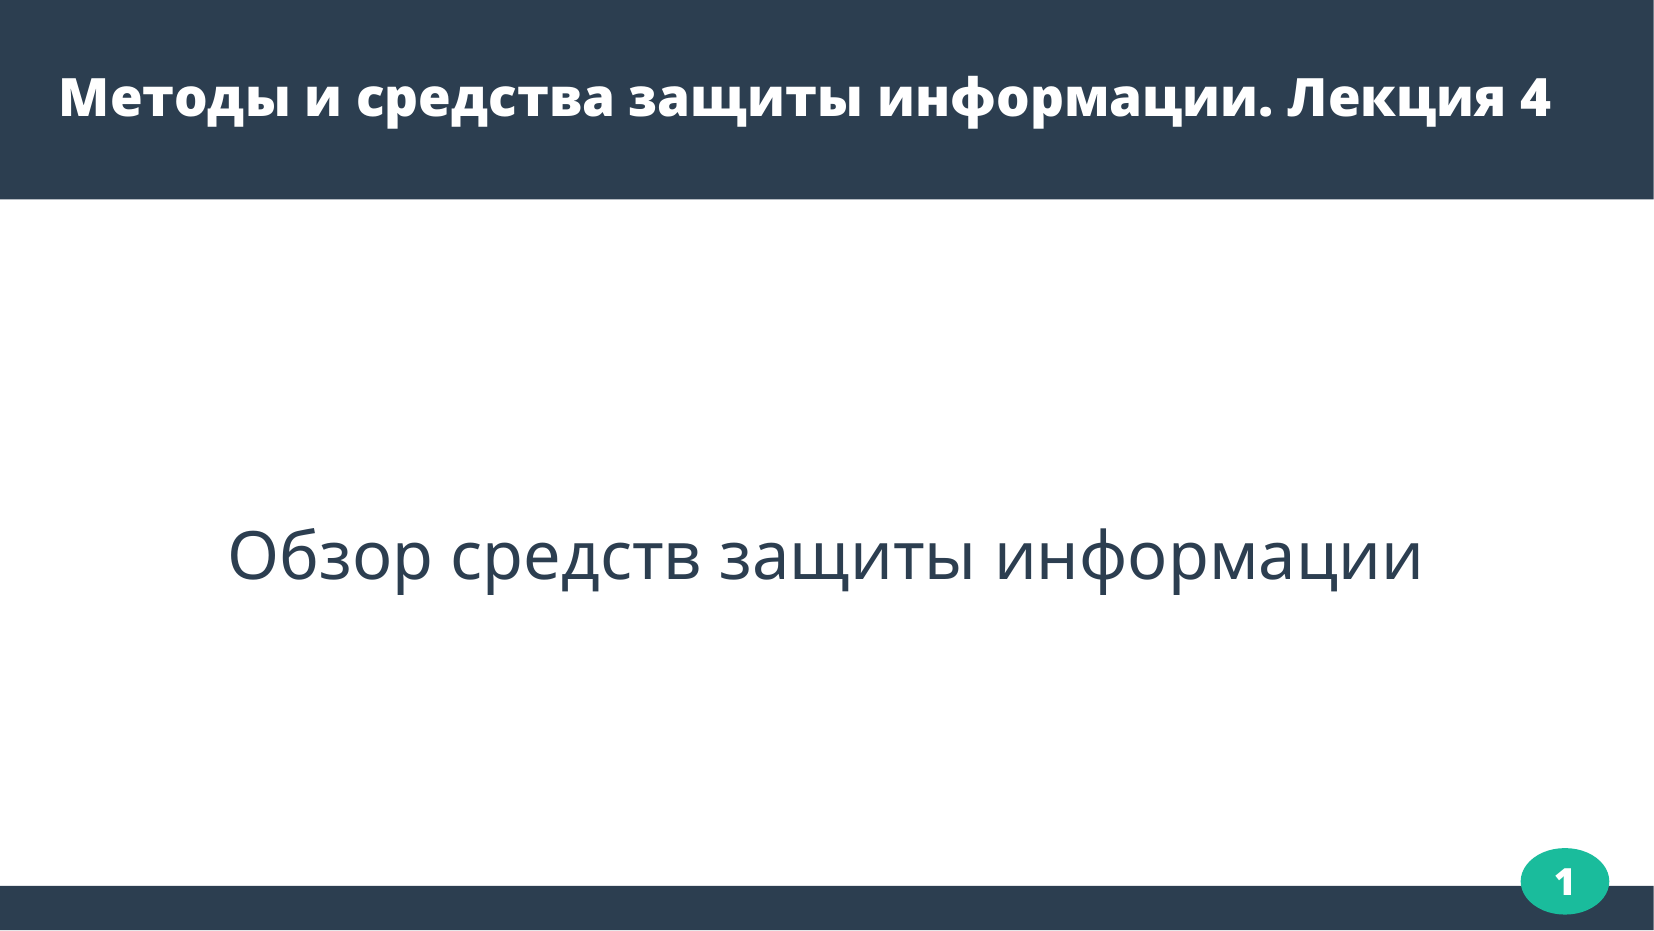

# Методы и средства защиты информации. Лекция 4
Обзор средств защиты информации
1